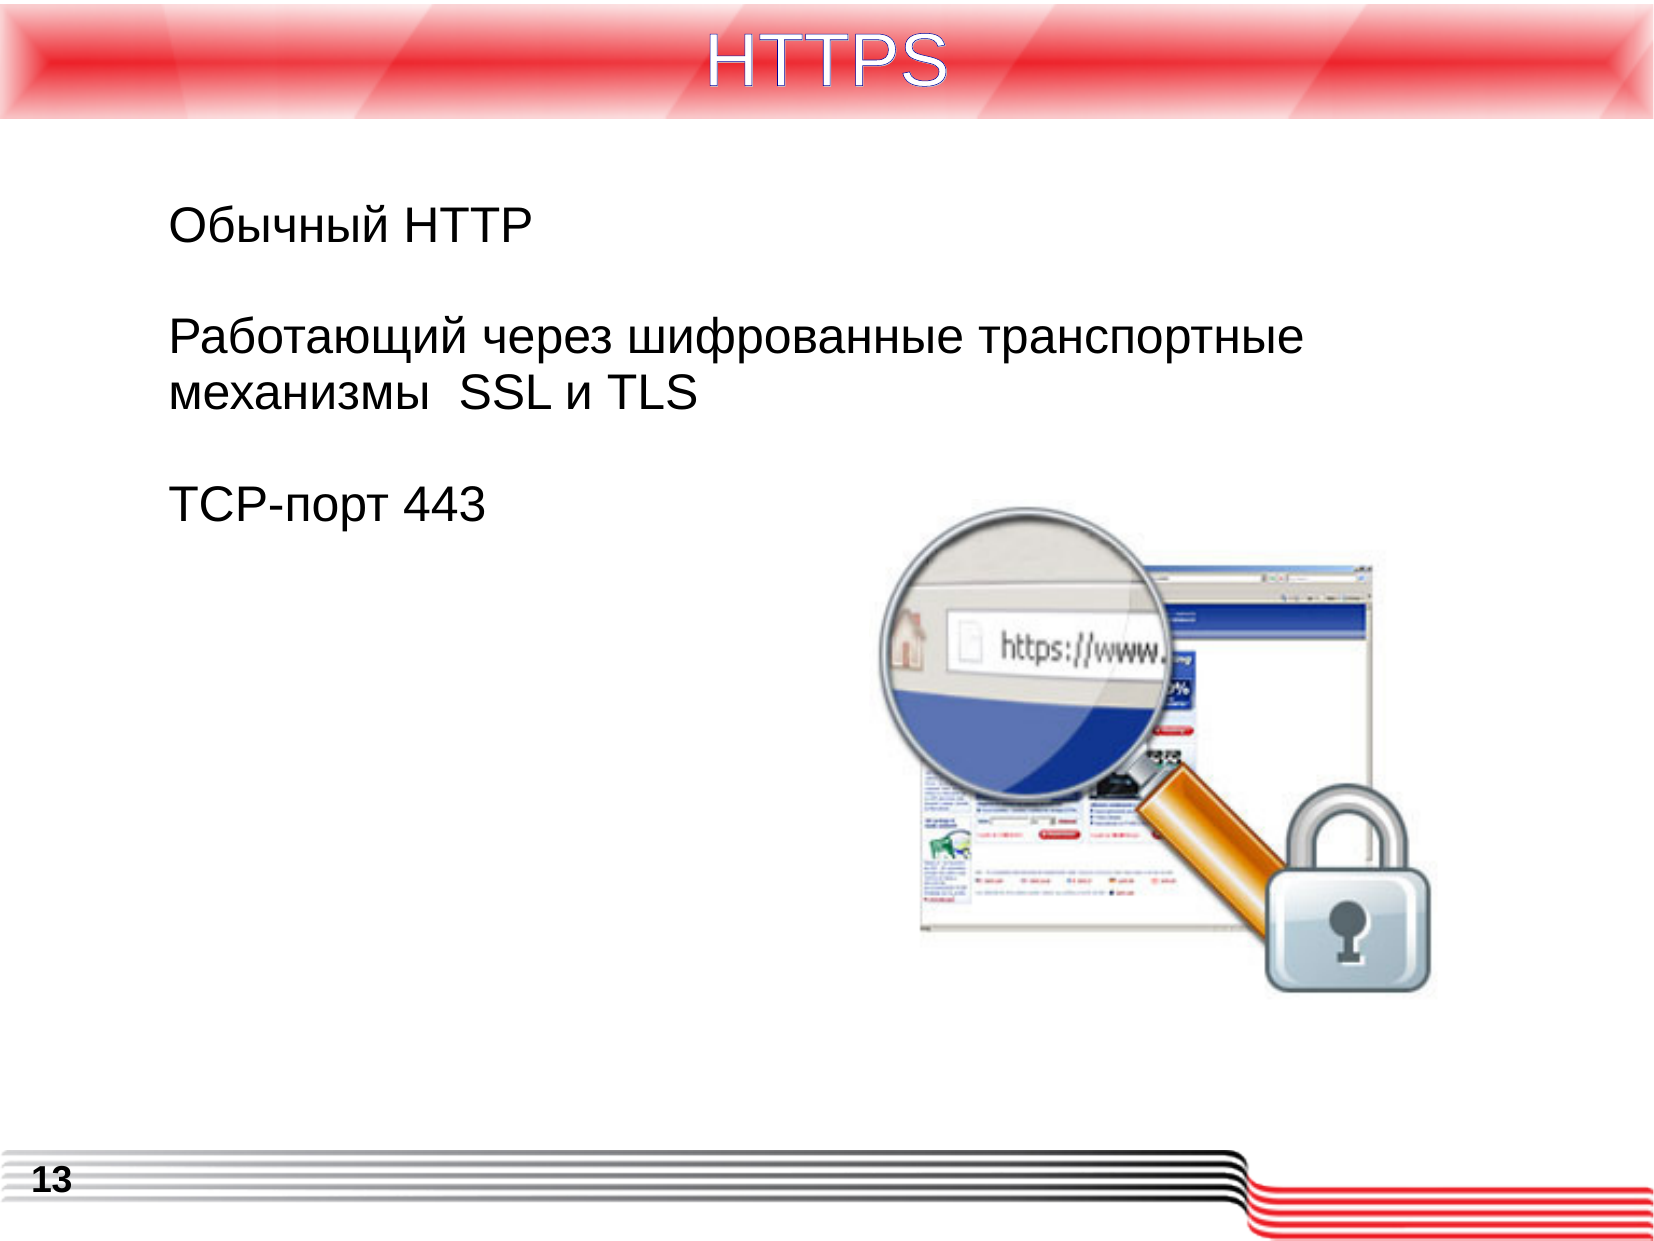

# HTTPS
Обычный HTTP
Работающий через шифрованные транспортные механизмы SSL и TLS
TCP-порт 443
13